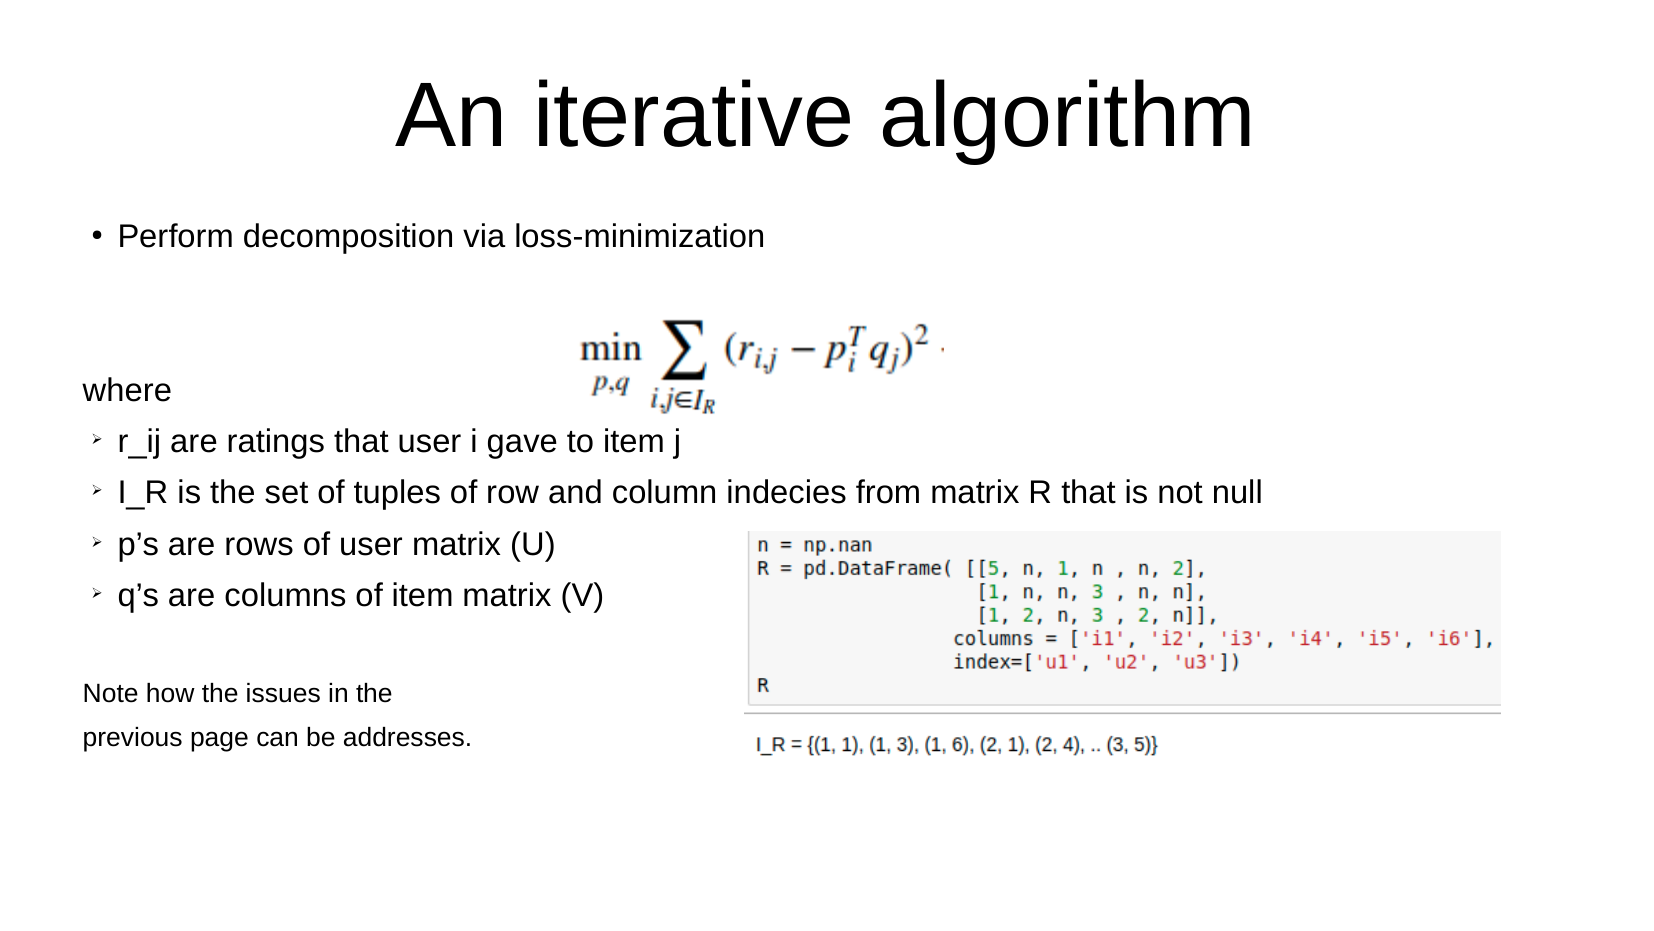

# An iterative algorithm
Perform decomposition via loss-minimization
where
r_ij are ratings that user i gave to item j
I_R is the set of tuples of row and column indecies from matrix R that is not null
p’s are rows of user matrix (U)
q’s are columns of item matrix (V)
Note how the issues in the
previous page can be addresses.